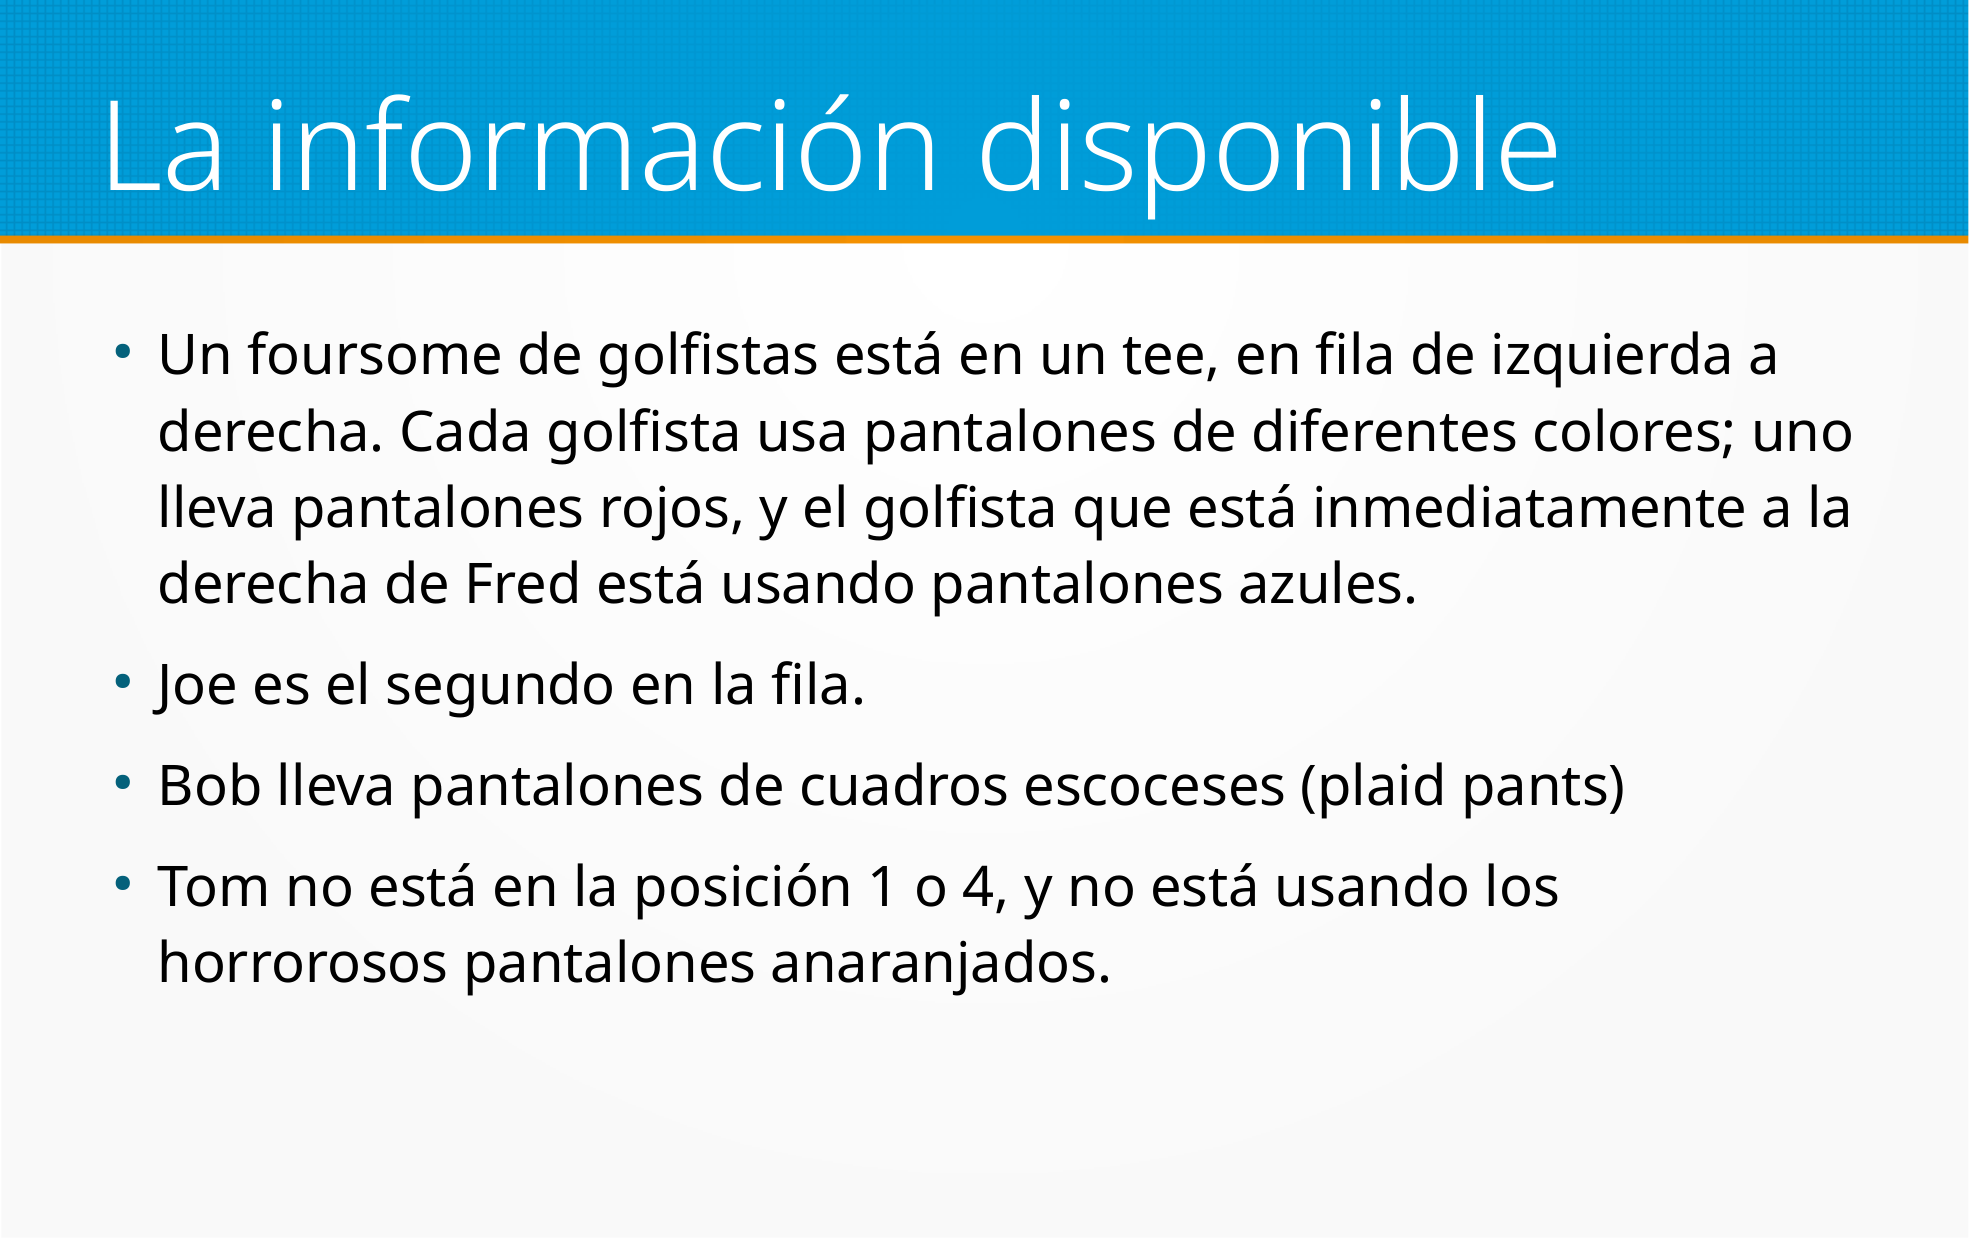

# La información disponible
Un foursome de golfistas está en un tee, en fila de izquierda a derecha. Cada golfista usa pantalones de diferentes colores; uno lleva pantalones rojos, y el golfista que está inmediatamente a la derecha de Fred está usando pantalones azules.
Joe es el segundo en la fila.
Bob lleva pantalones de cuadros escoceses (plaid pants)
Tom no está en la posición 1 o 4, y no está usando los horrorosos pantalones anaranjados.